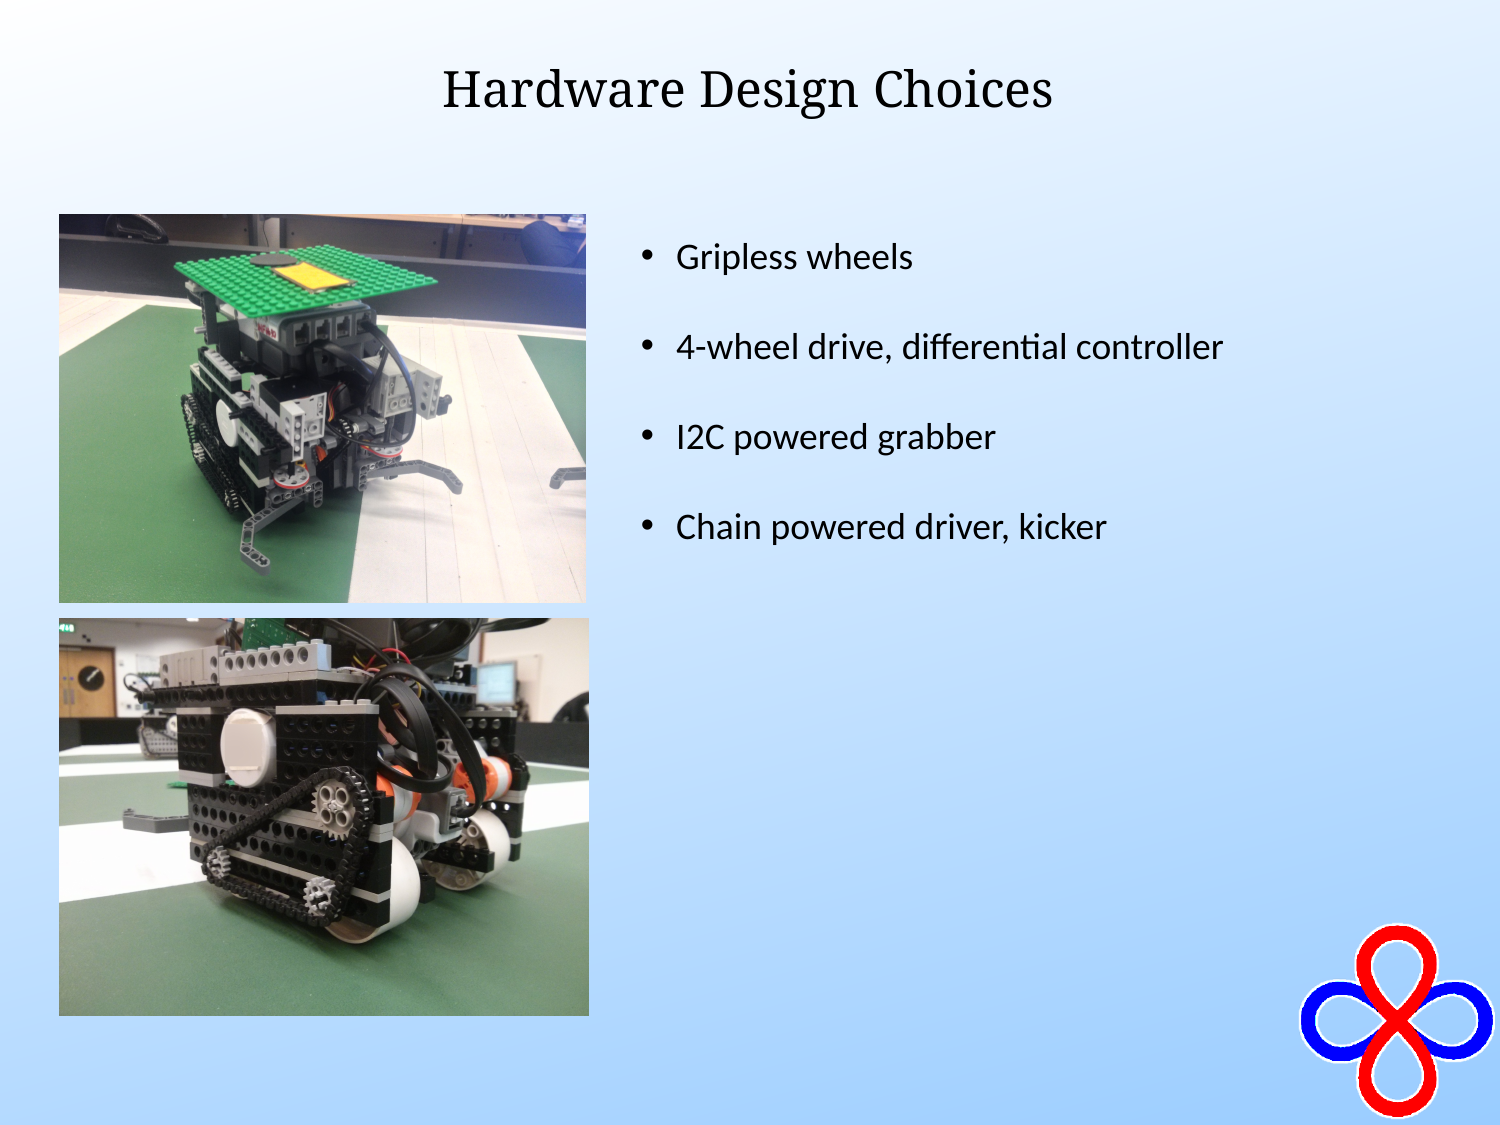

Hardware Design Choices
Gripless wheels
4-wheel drive, differential controller
I2C powered grabber
Chain powered driver, kicker